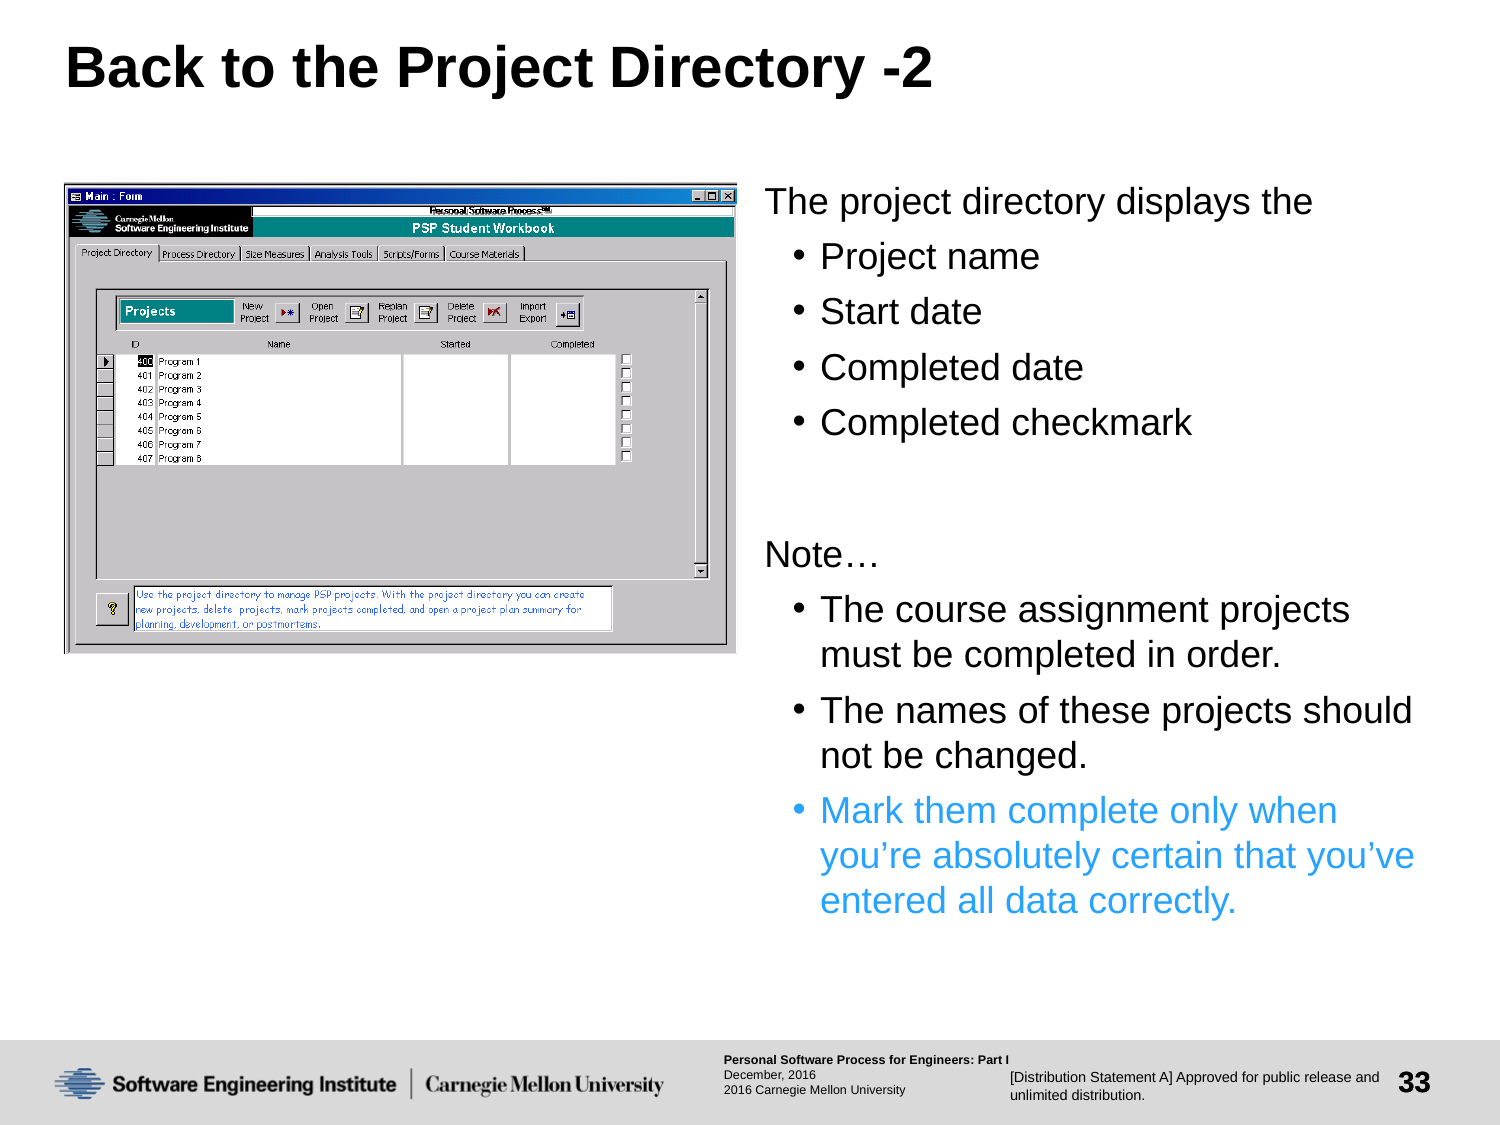

# Back to the Project Directory -2
The project directory displays the
Project name
Start date
Completed date
Completed checkmark
Note…
The course assignment projects must be completed in order.
The names of these projects should not be changed.
Mark them complete only when you’re absolutely certain that you’ve entered all data correctly.